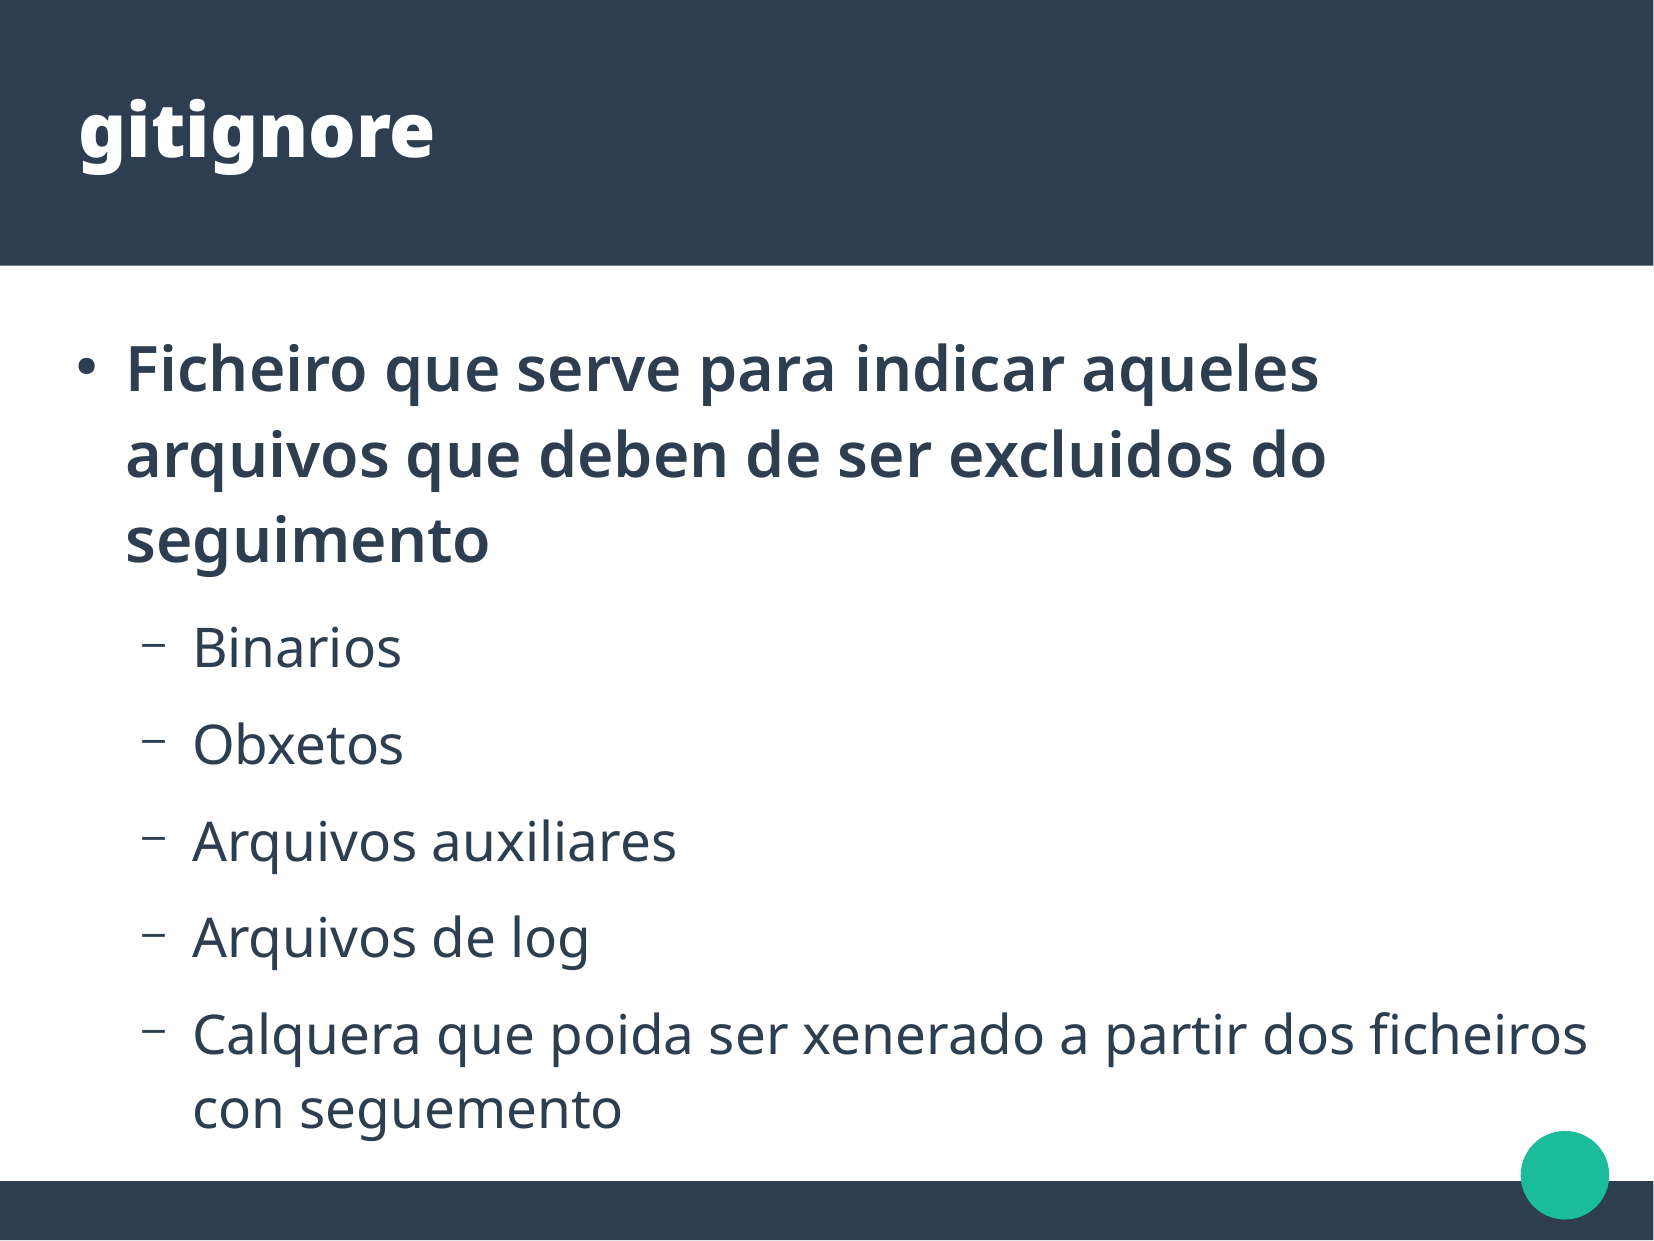

# gitignore
Ficheiro que serve para indicar aqueles arquivos que deben de ser excluidos do seguimento
Binarios
Obxetos
Arquivos auxiliares
Arquivos de log
Calquera que poida ser xenerado a partir dos ficheiros con seguemento